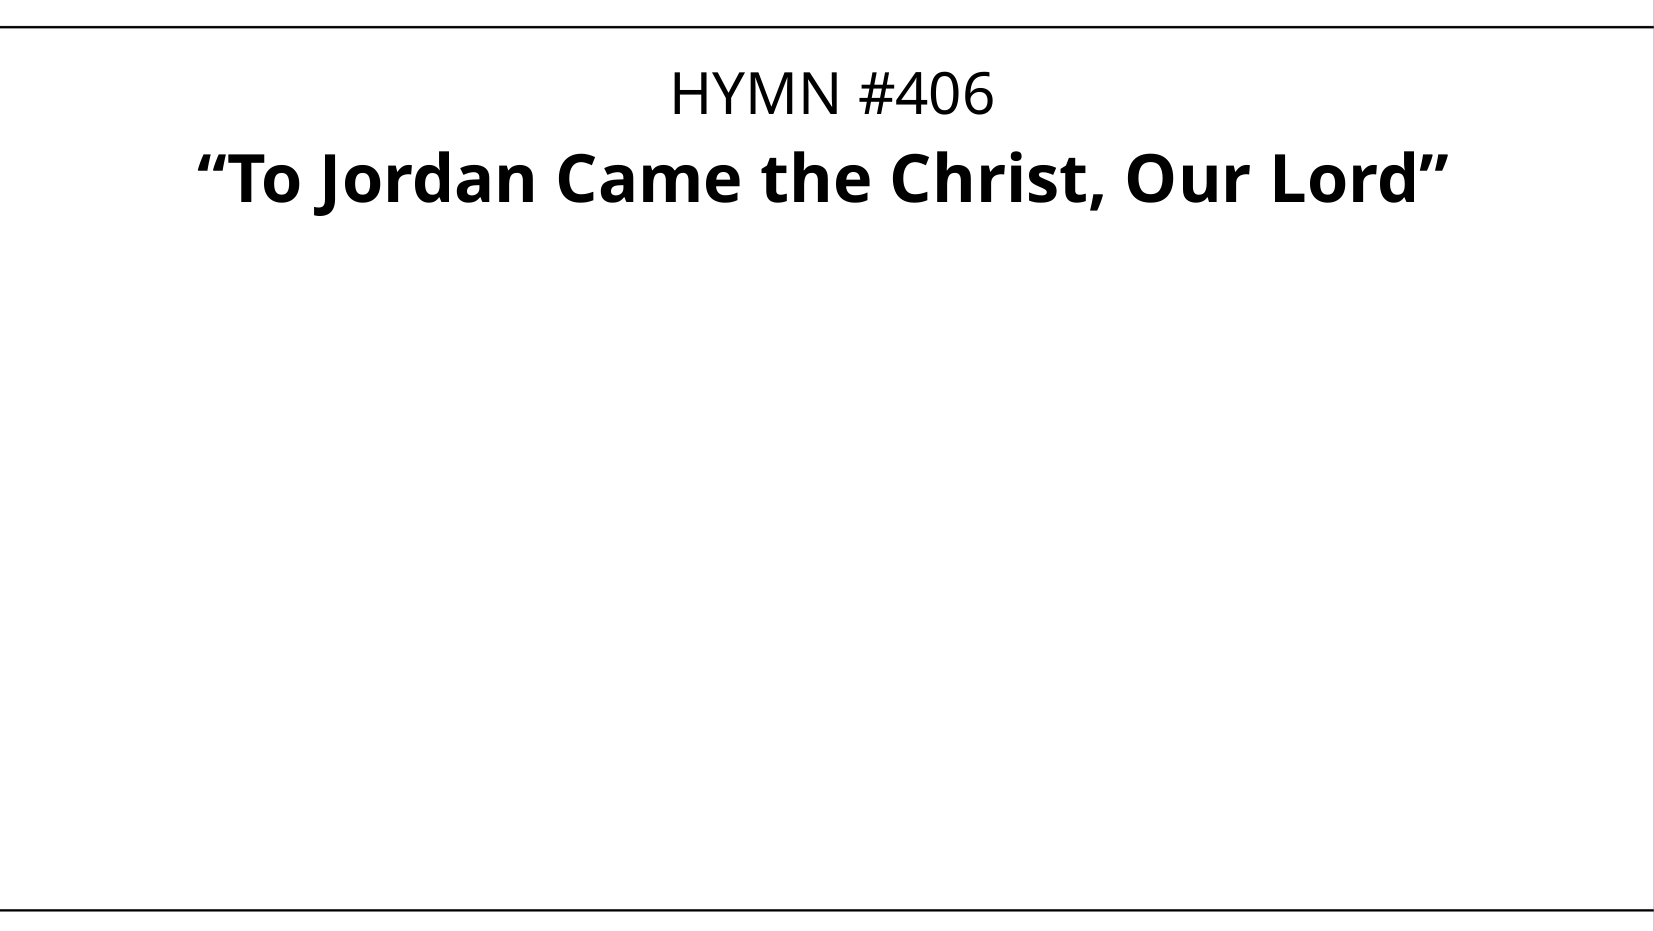

HYMN #406
“To Jordan Came the Christ, Our Lord”